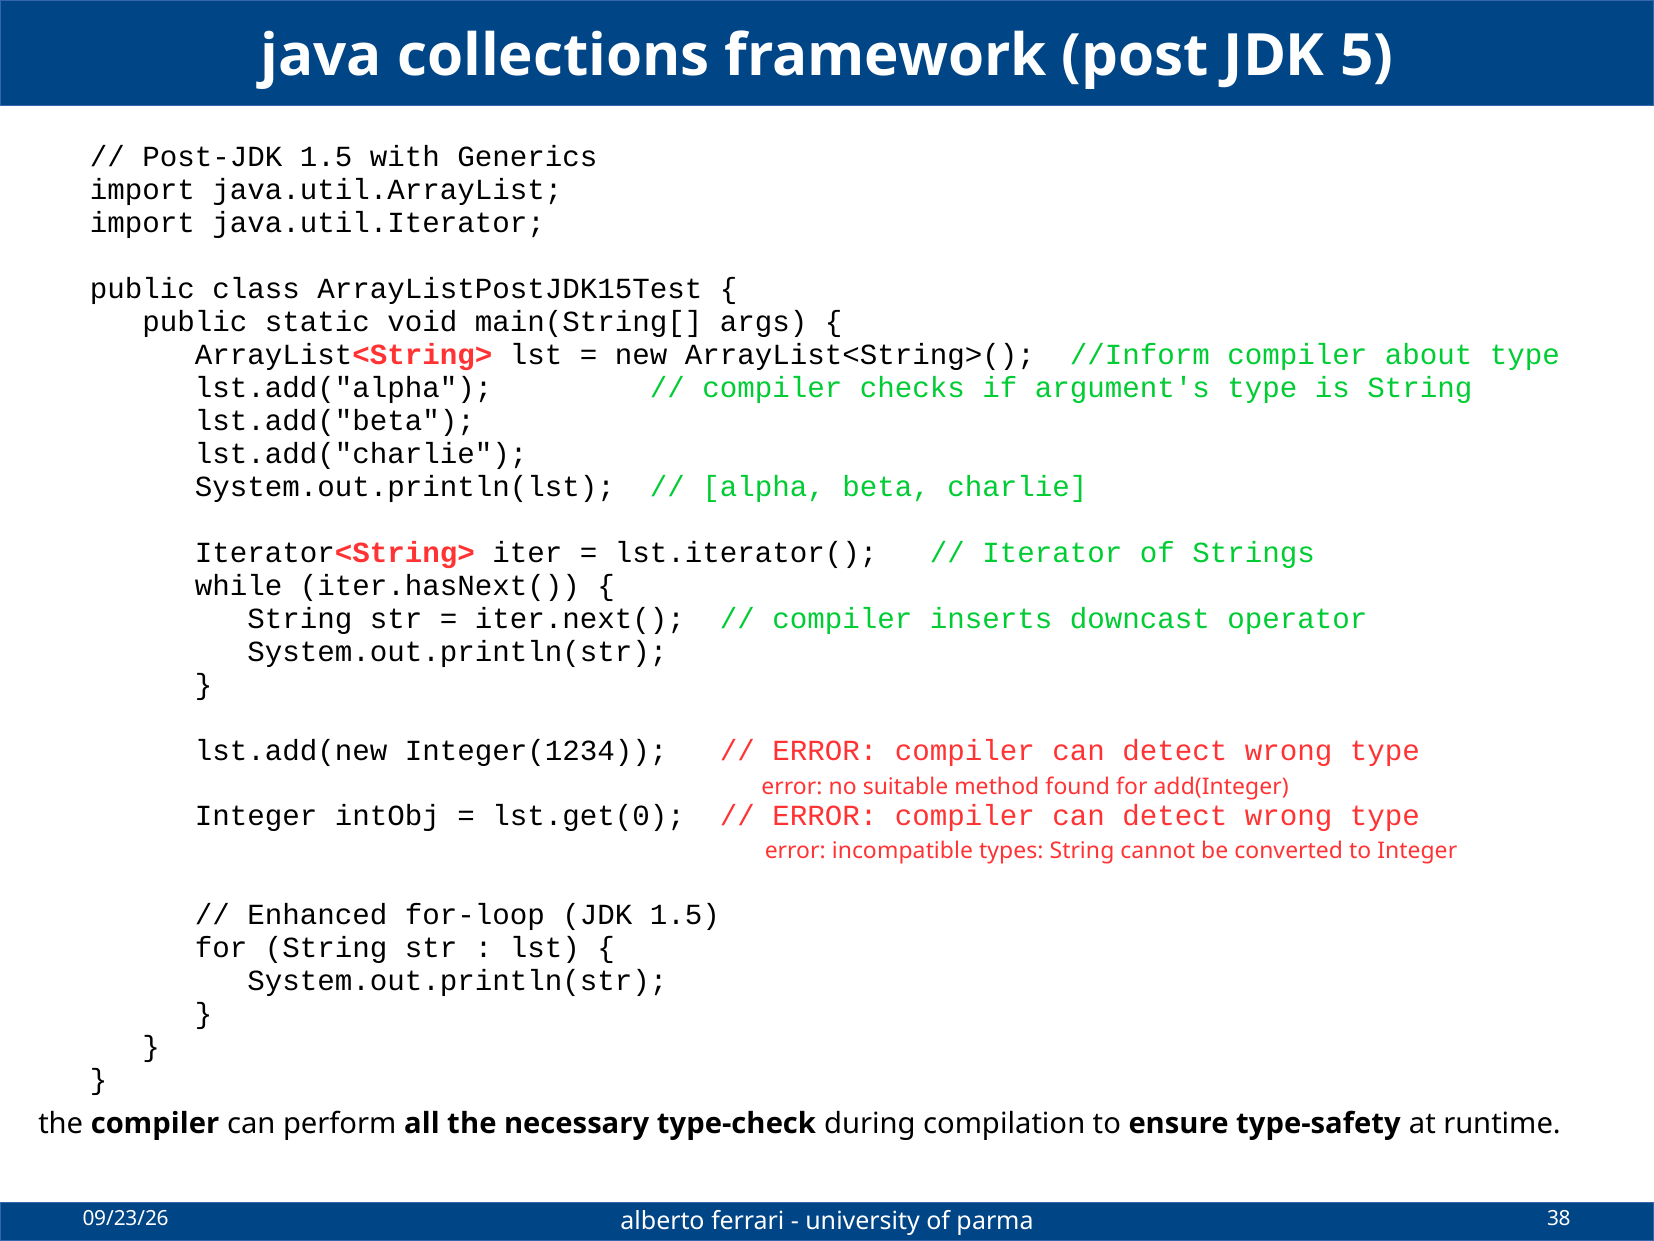

# java collections framework (post JDK 5)
// Post-JDK 1.5 with Generics
import java.util.ArrayList;
import java.util.Iterator;
public class ArrayListPostJDK15Test {
 public static void main(String[] args) {
 ArrayList<String> lst = new ArrayList<String>(); //Inform compiler about type
 lst.add("alpha"); // compiler checks if argument's type is String
 lst.add("beta");
 lst.add("charlie");
 System.out.println(lst); // [alpha, beta, charlie]
 Iterator<String> iter = lst.iterator(); // Iterator of Strings
 while (iter.hasNext()) {
 String str = iter.next(); // compiler inserts downcast operator
 System.out.println(str);
 }
 lst.add(new Integer(1234)); // ERROR: compiler can detect wrong type
											 error: no suitable method found for add(Integer)
 Integer intObj = lst.get(0); // ERROR: compiler can detect wrong type
									error: incompatible types: String cannot be converted to Integer
 // Enhanced for-loop (JDK 1.5)
 for (String str : lst) {
 System.out.println(str);
 }
 }
}
the compiler can perform all the necessary type-check during compilation to ensure type-safety at runtime.
alberto ferrari - university of parma
38